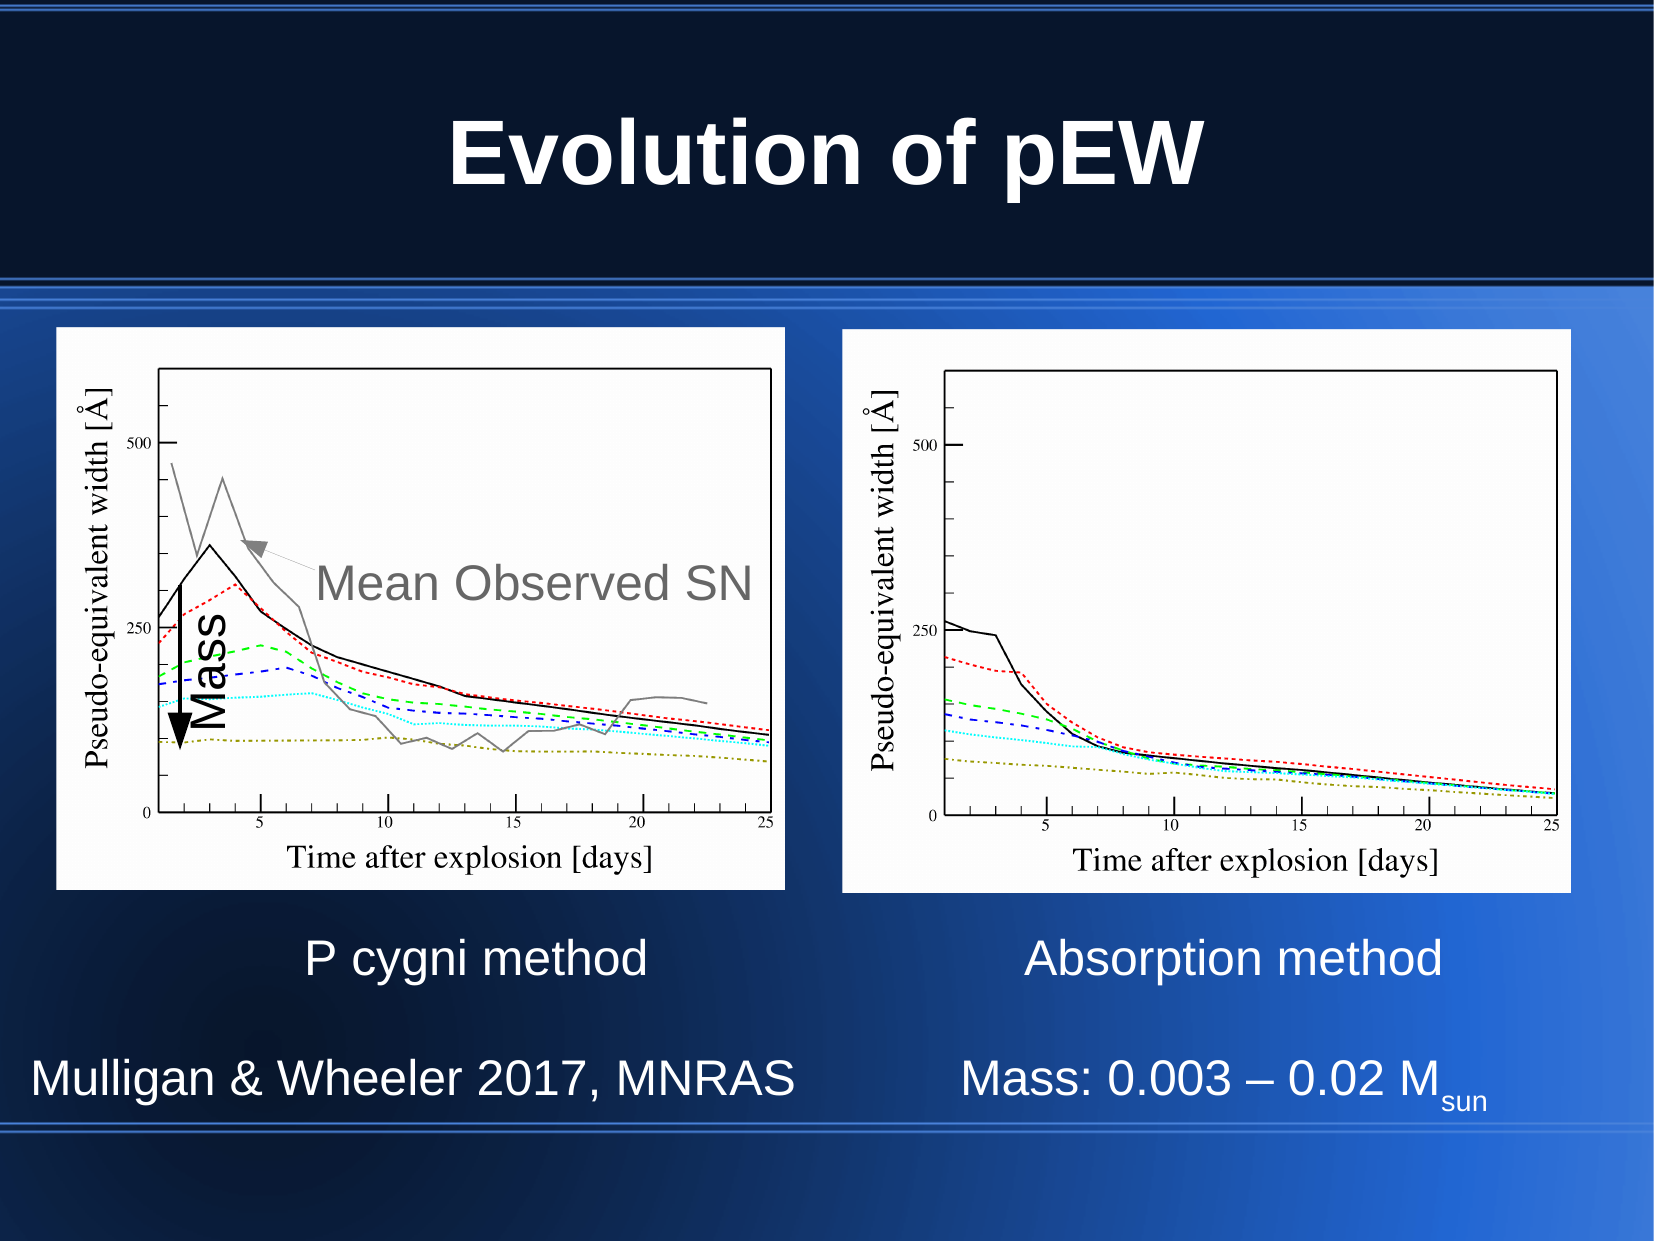

# Evolution of pEW
Mass
Mean Observed SN
P cygni method
Absorption method
Mulligan & Wheeler 2017, MNRAS
Mass: 0.003 – 0.02 Msun